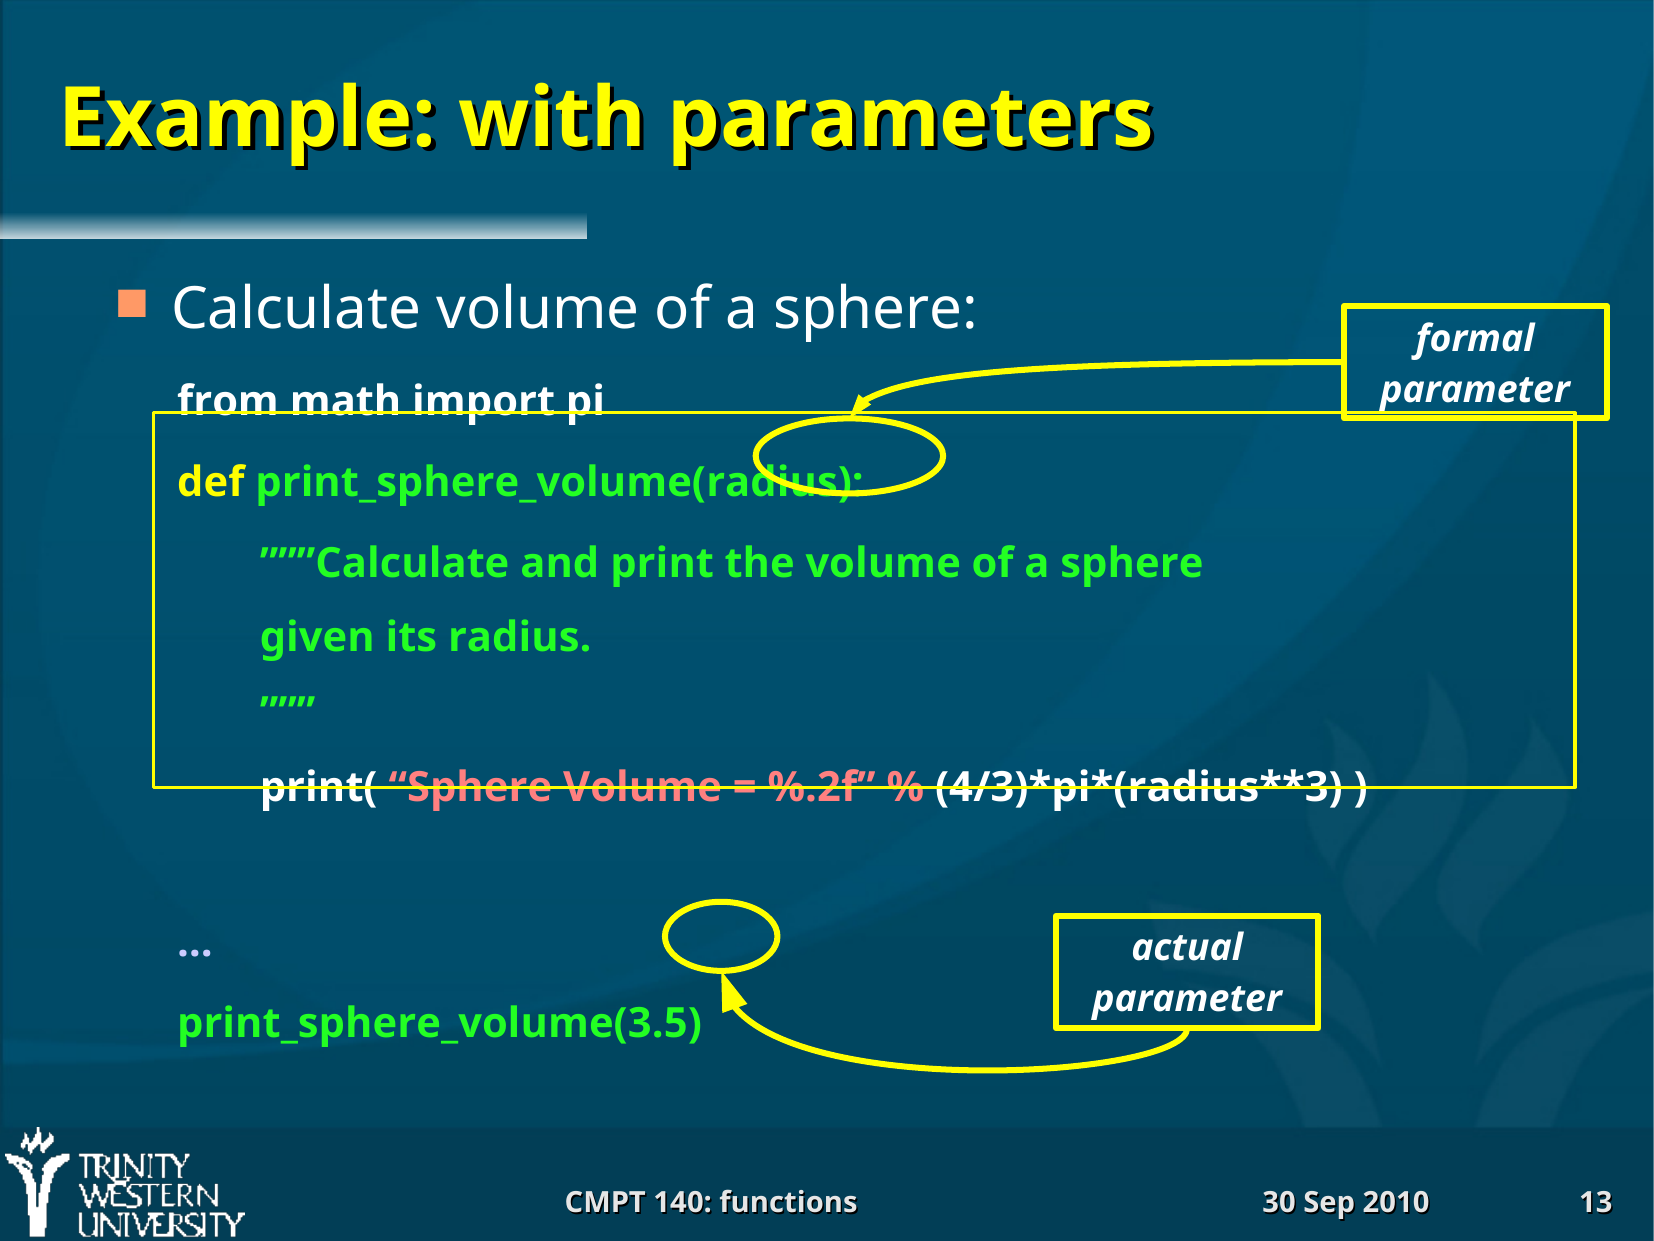

# Example: with parameters
Calculate volume of a sphere:
from math import pi
def print_sphere_volume(radius):
”””Calculate and print the volume of a sphere
given its radius.
”””
print( “Sphere Volume = %.2f” % (4/3)*pi*(radius**3) )
…
print_sphere_volume(3.5)
formal
parameter
actual
parameter
CMPT 140: functions
30 Sep 2010
13